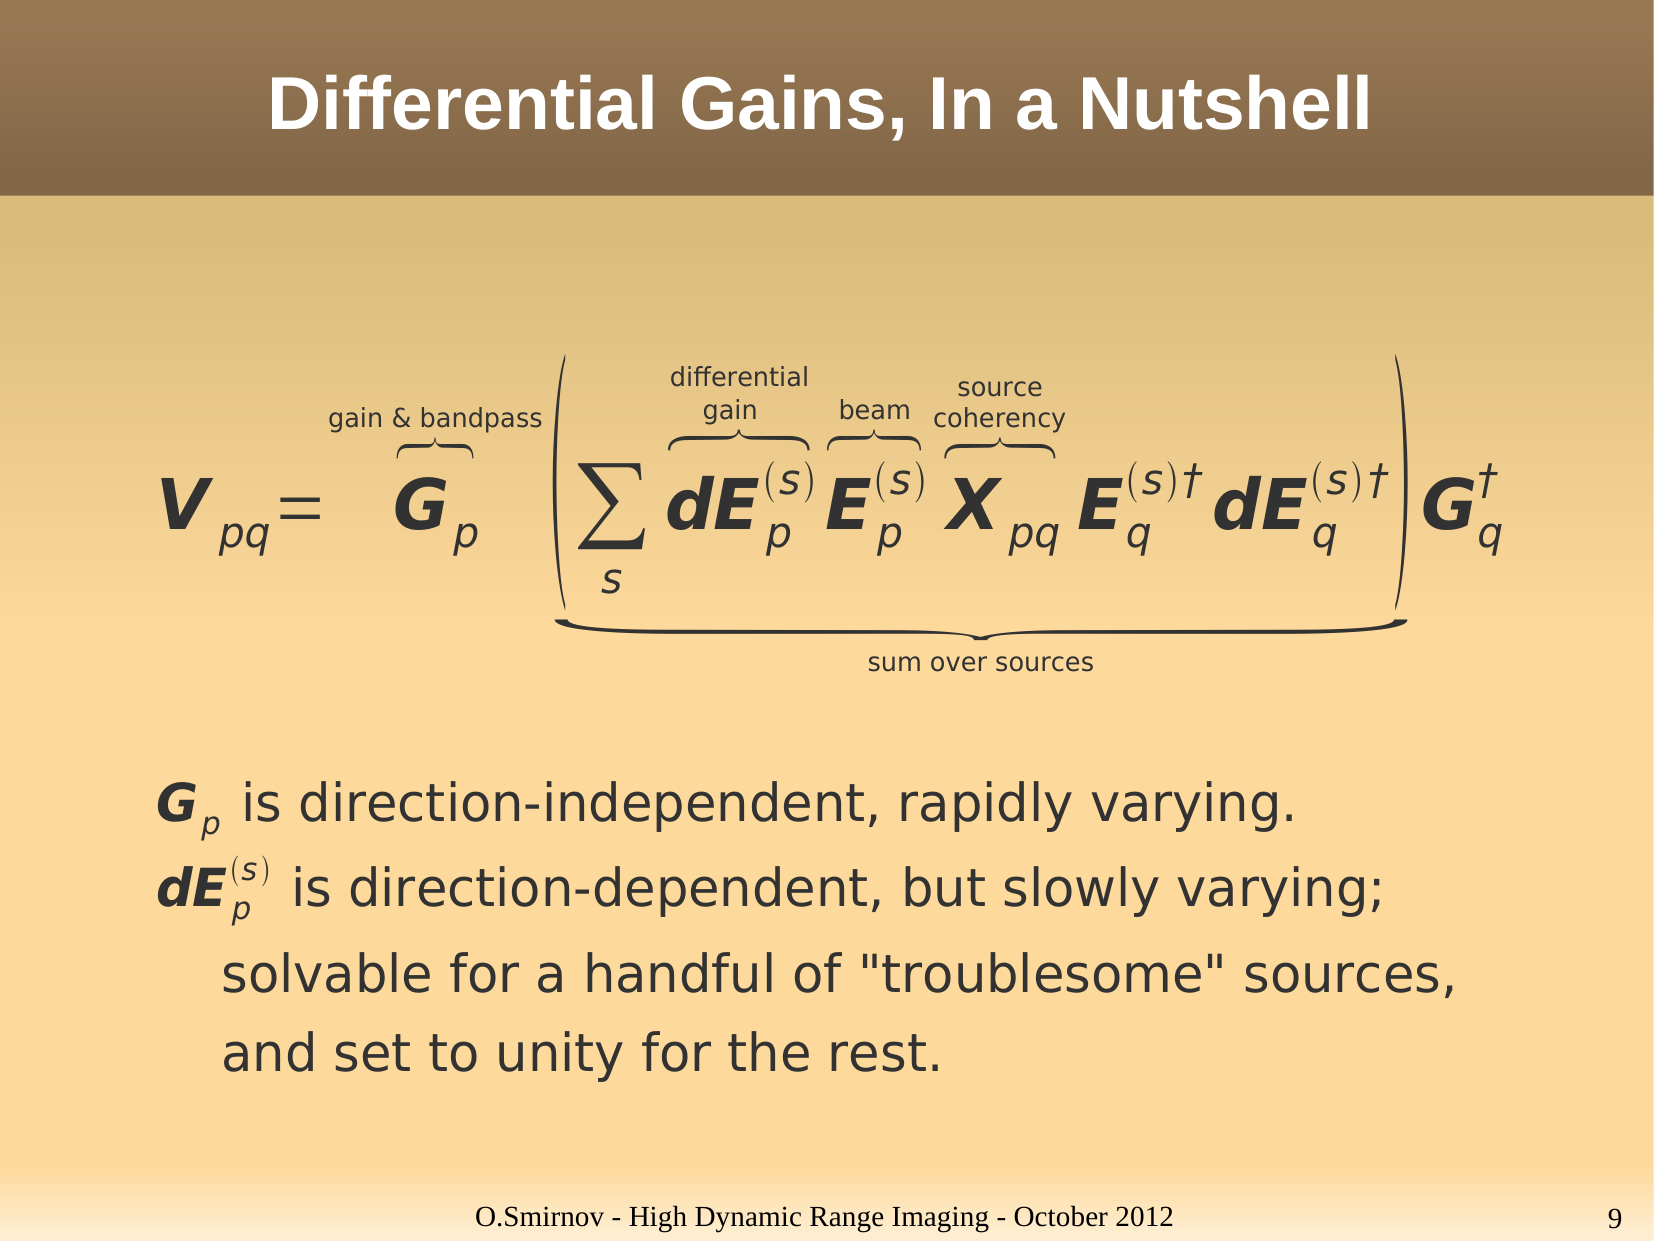

# Differential Gains, In a Nutshell
O.Smirnov - High Dynamic Range Imaging - October 2012
9